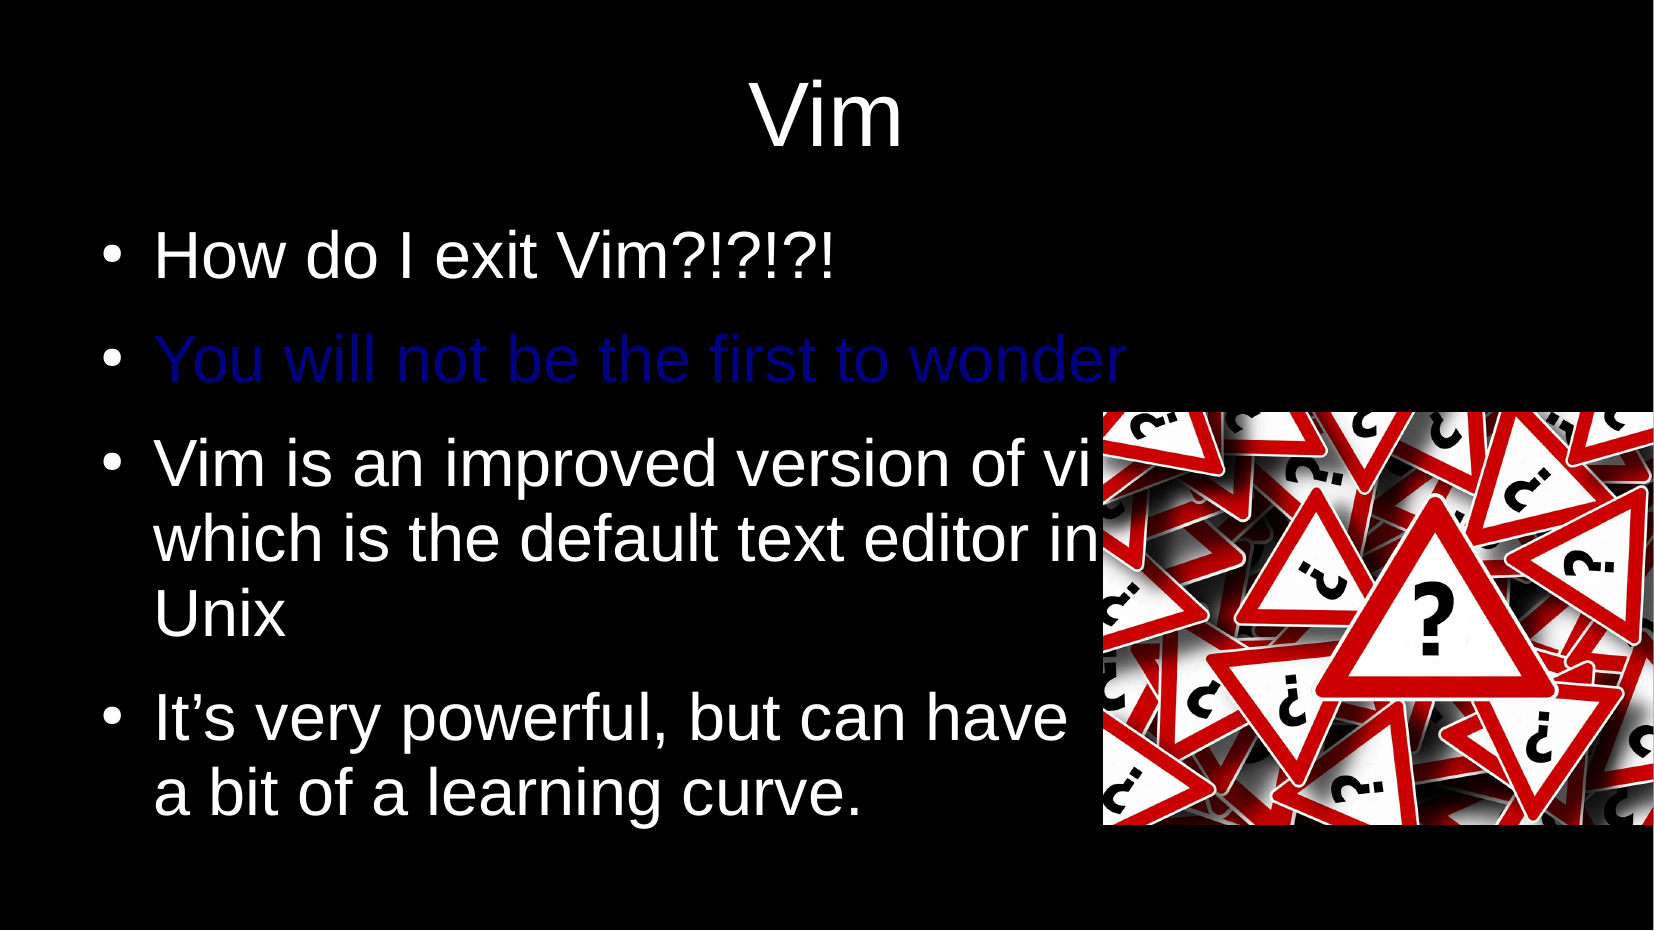

# Vim
How do I exit Vim?!?!?!
You will not be the first to wonder
Vim is an improved version of vi which is the default text editor in Unix
It’s very powerful, but can have
a bit of a learning curve.